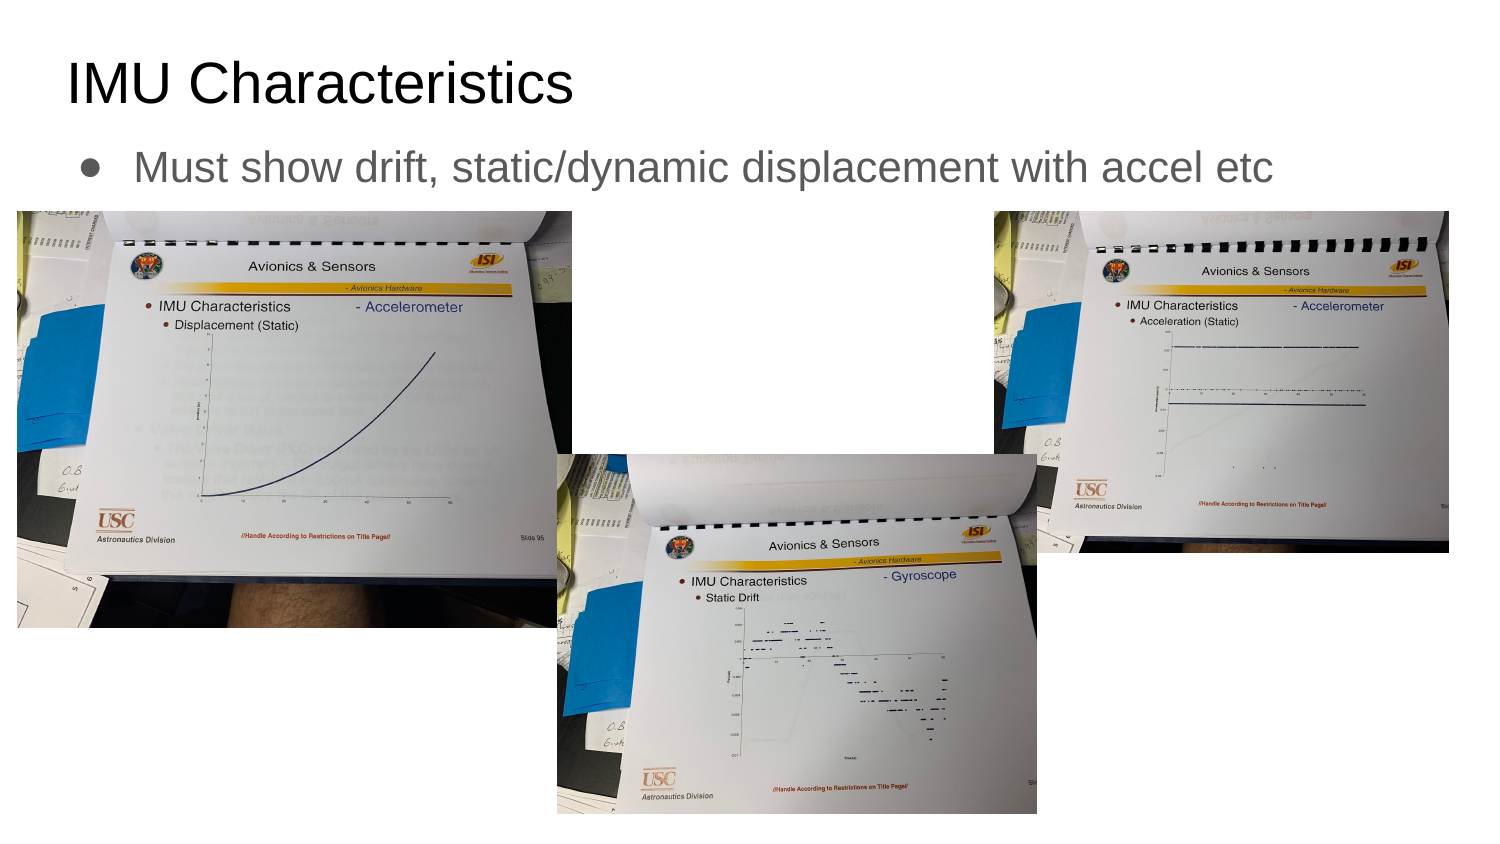

# IMU Characteristics
Must show drift, static/dynamic displacement with accel etc